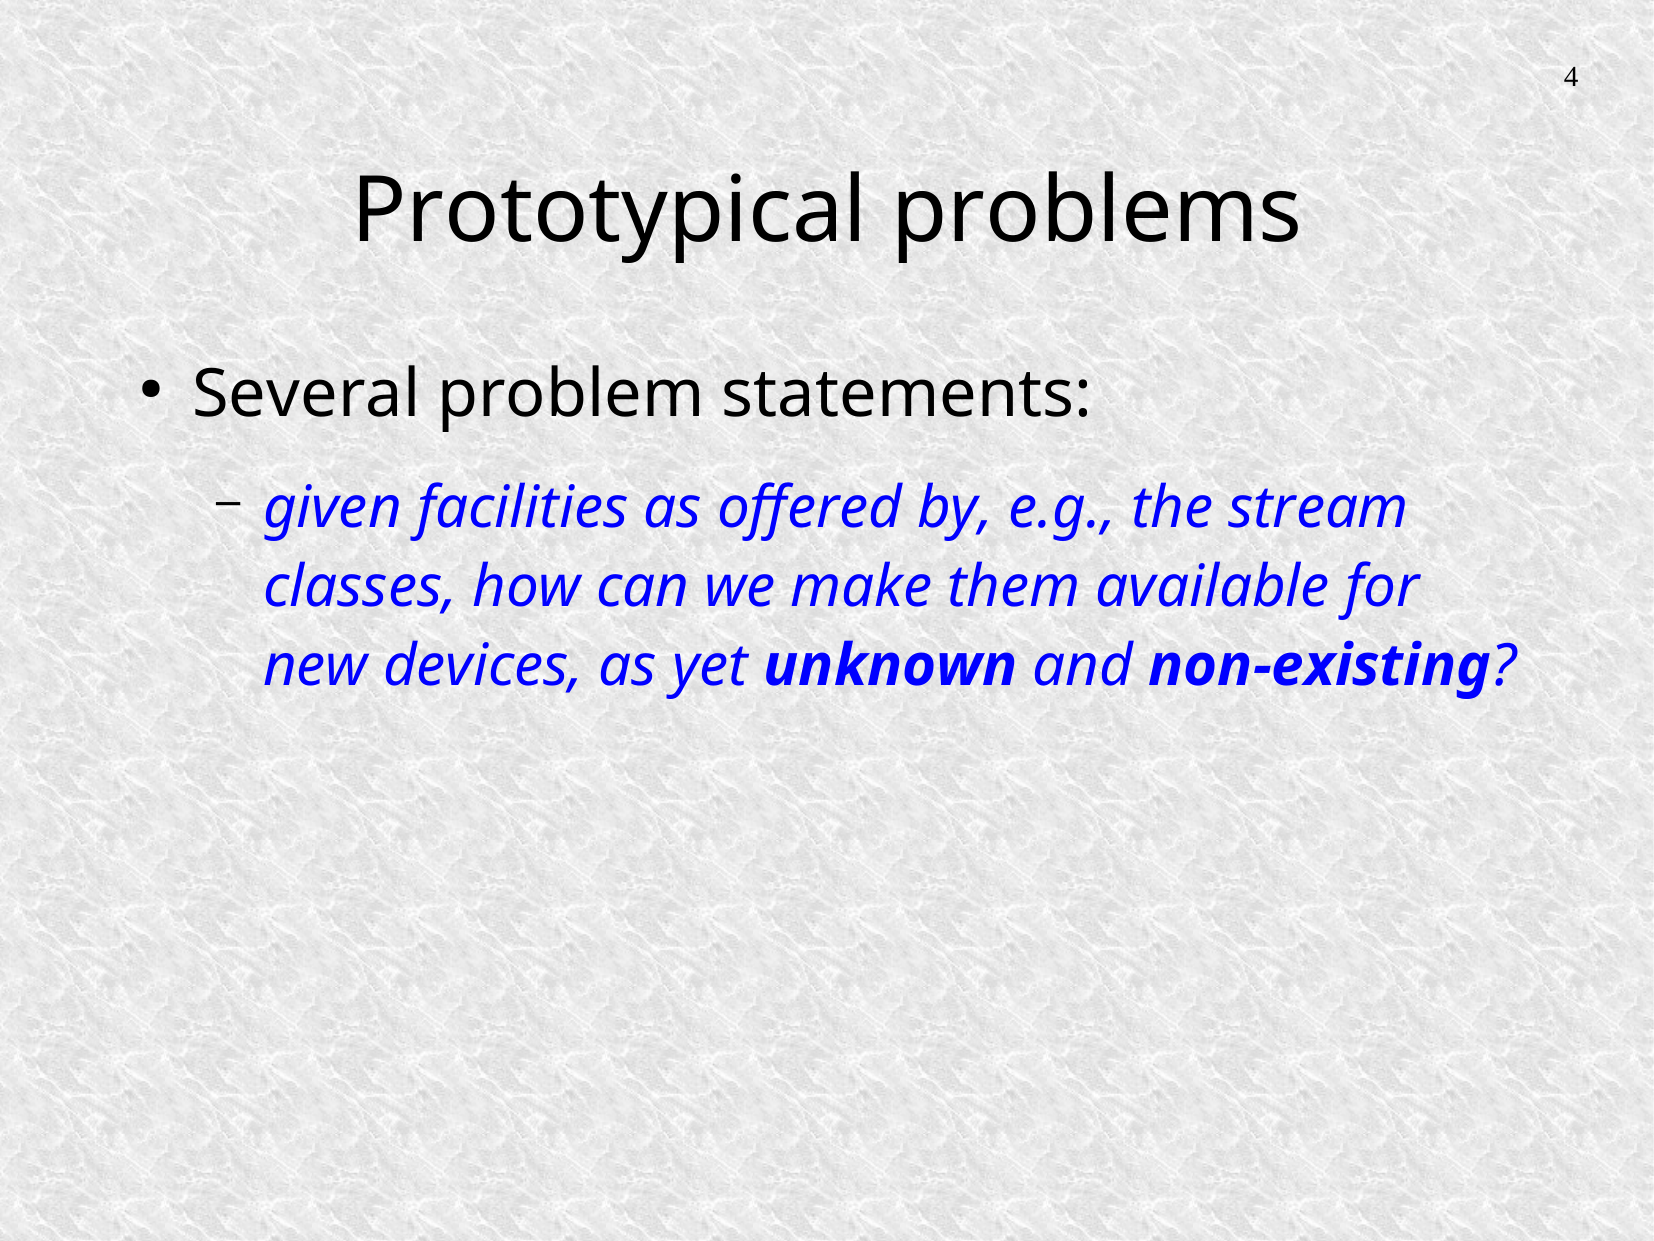

4
# Prototypical problems
Several problem statements:
given facilities as offered by, e.g., the stream classes, how can we make them available for new devices, as yet unknown and non-existing?